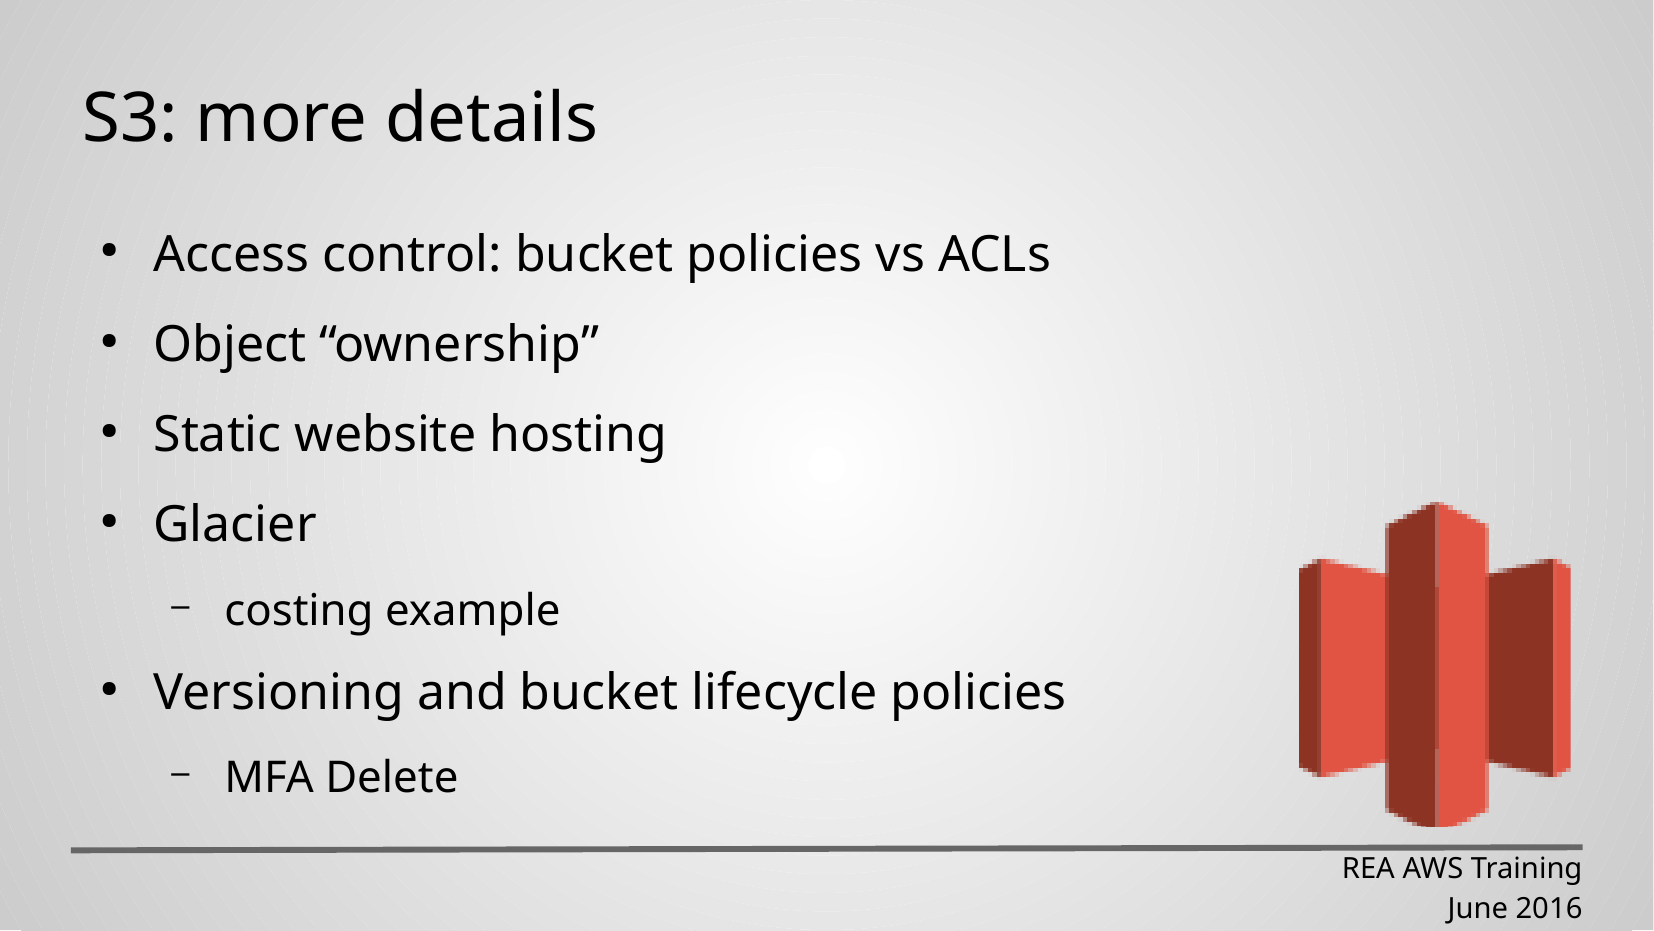

# S3: more details
Access control: bucket policies vs ACLs
Object “ownership”
Static website hosting
Glacier
costing example
Versioning and bucket lifecycle policies
MFA Delete